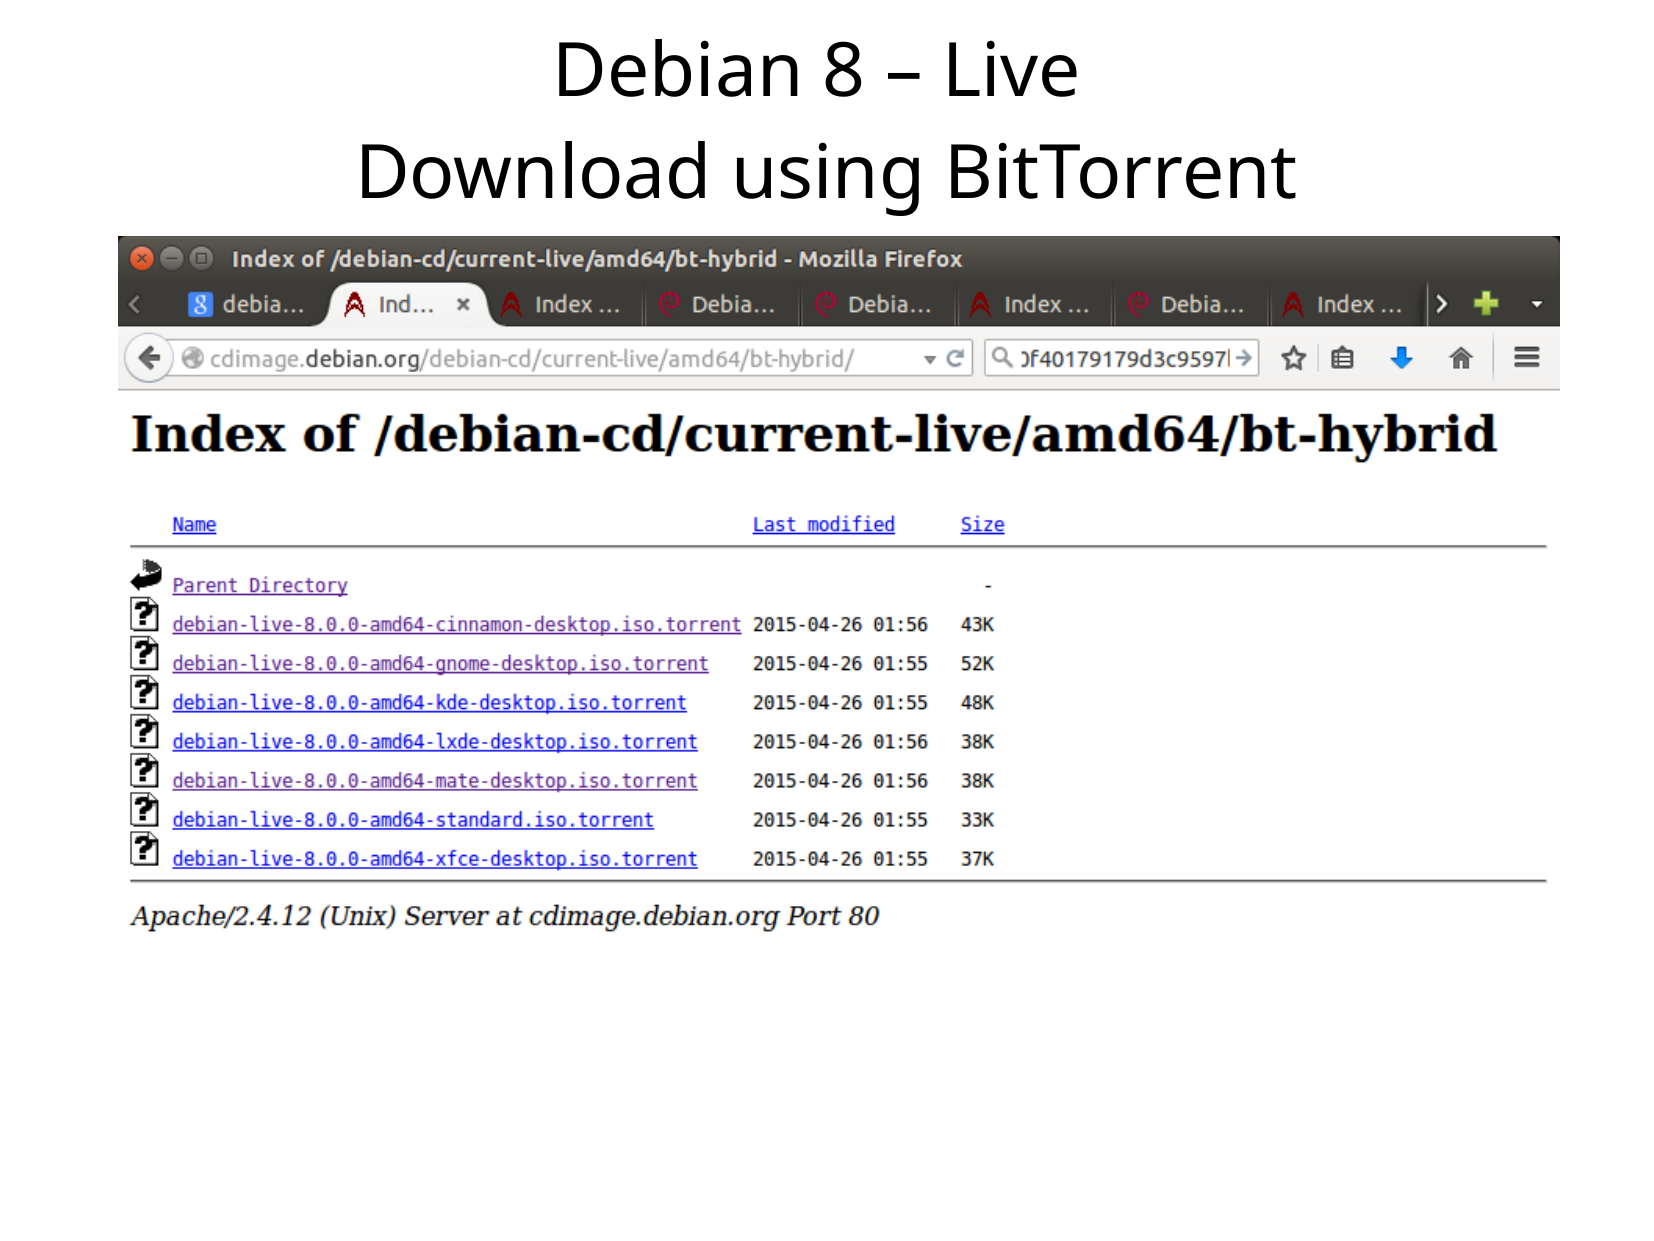

# Debian 8 – Live Download using BitTorrent